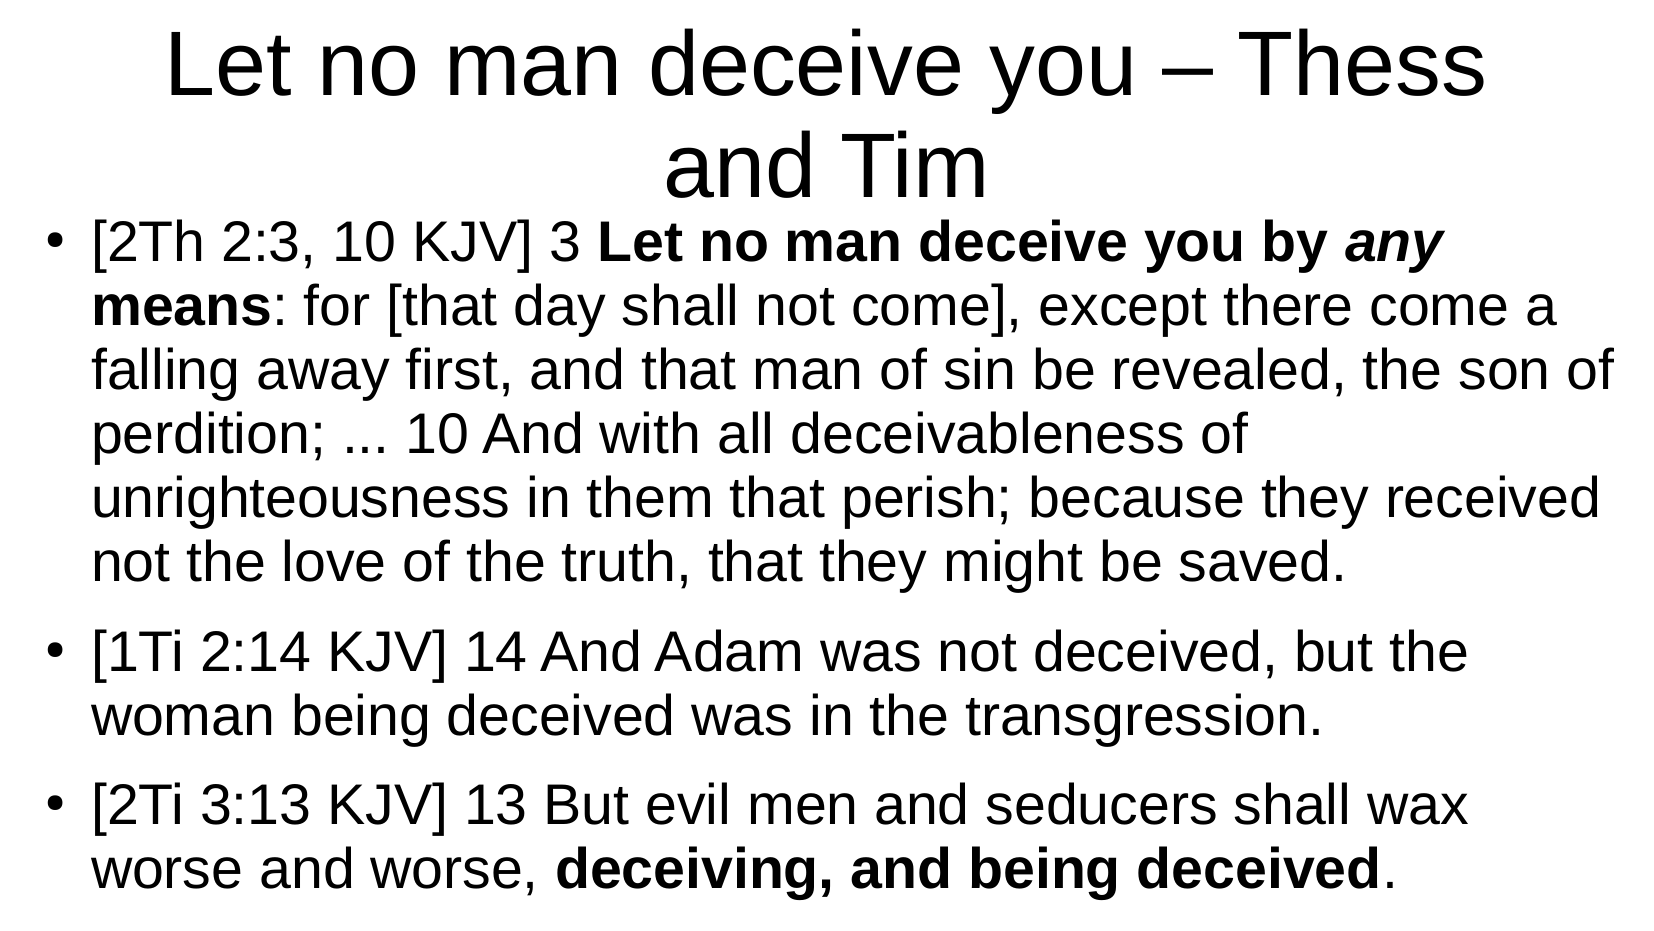

# Let no man deceive you – Thess and Tim
[2Th 2:3, 10 KJV] 3 Let no man deceive you by any means: for [that day shall not come], except there come a falling away first, and that man of sin be revealed, the son of perdition; ... 10 And with all deceivableness of unrighteousness in them that perish; because they received not the love of the truth, that they might be saved.
[1Ti 2:14 KJV] 14 And Adam was not deceived, but the woman being deceived was in the transgression.
[2Ti 3:13 KJV] 13 But evil men and seducers shall wax worse and worse, deceiving, and being deceived.